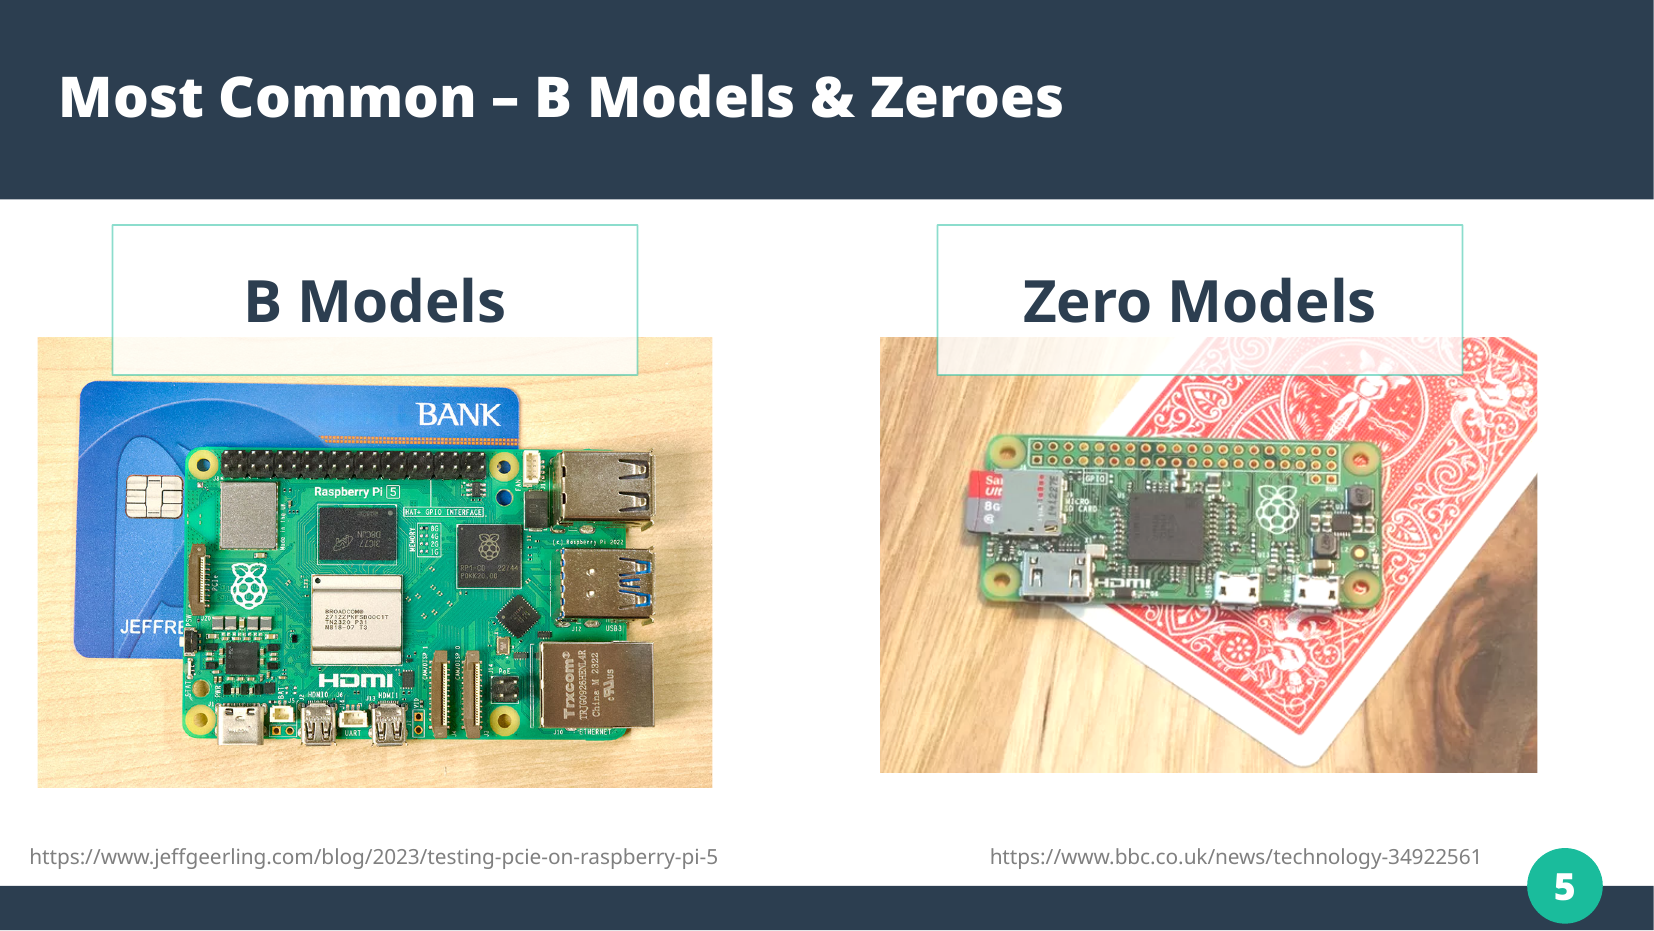

# Most Common – B Models & Zeroes
B Models
Zero Models
https://www.jeffgeerling.com/blog/2023/testing-pcie-on-raspberry-pi-5
https://www.bbc.co.uk/news/technology-34922561